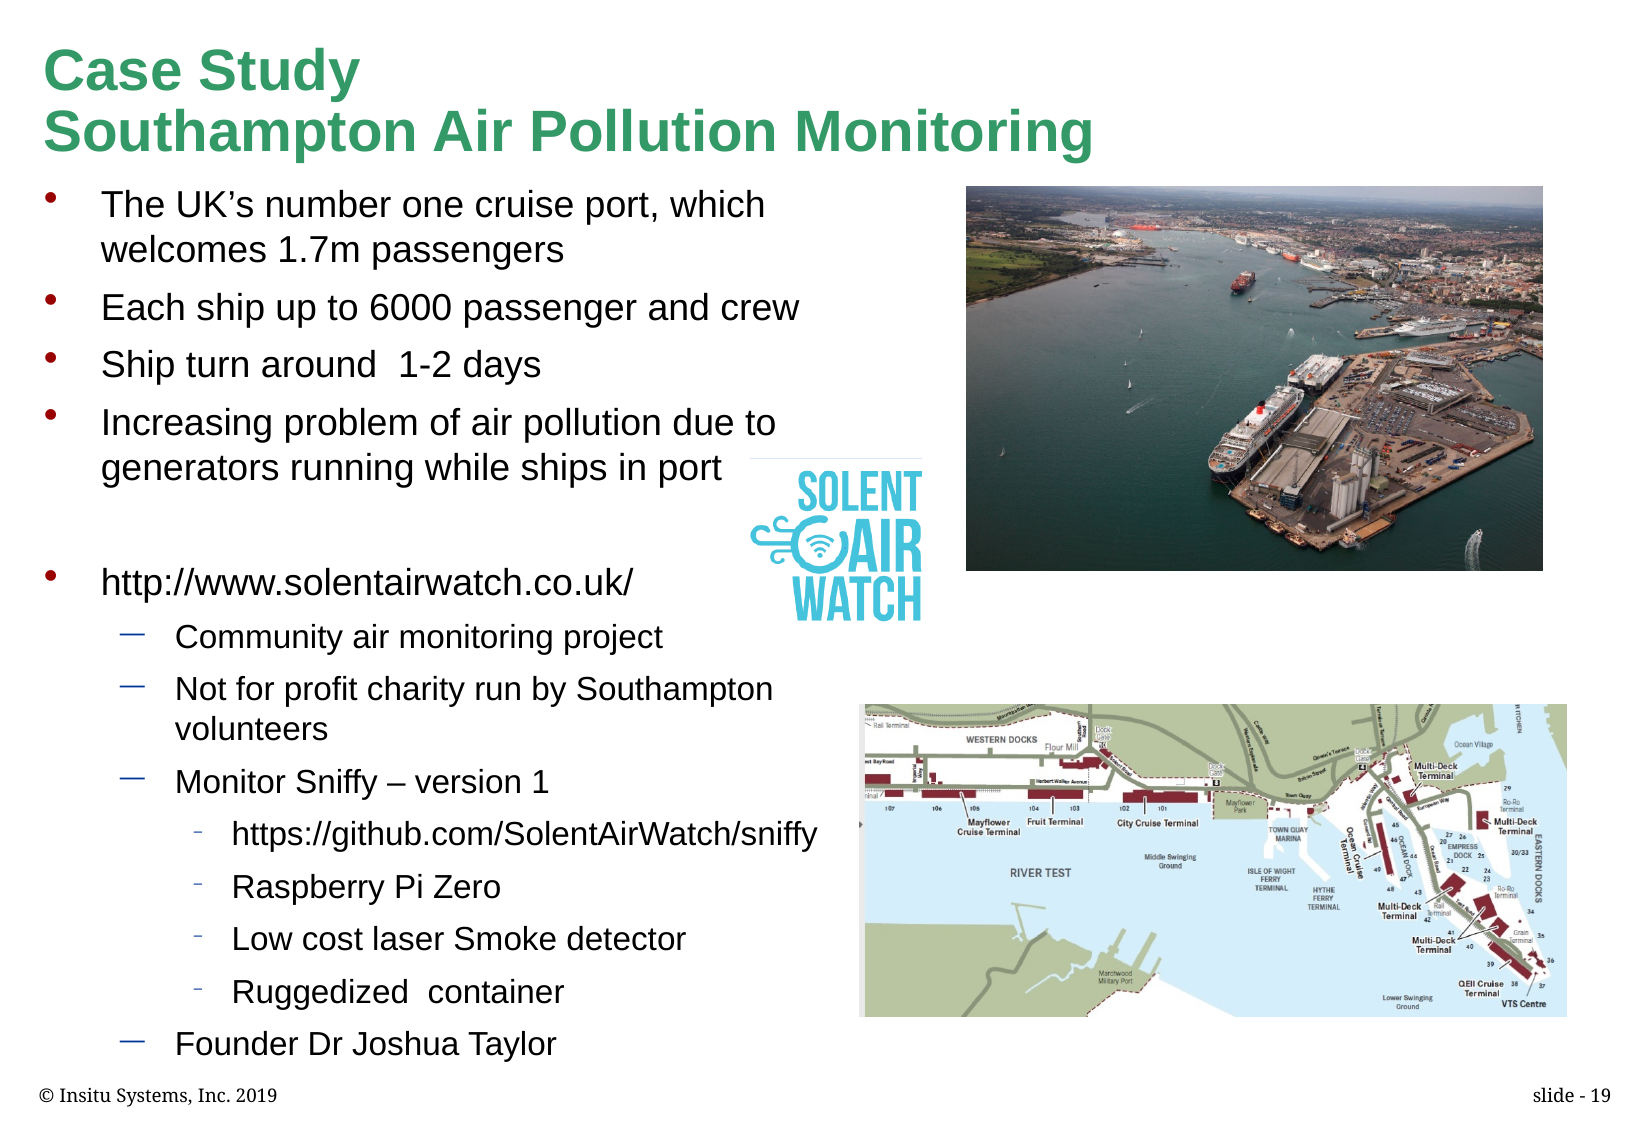

# Case Study Southampton Air Pollution Monitoring
The UK’s number one cruise port, which welcomes 1.7m passengers
Each ship up to 6000 passenger and crew
Ship turn around 1-2 days
Increasing problem of air pollution due to generators running while ships in port
http://www.solentairwatch.co.uk/
Community air monitoring project
Not for profit charity run by Southampton volunteers
Monitor Sniffy – version 1
https://github.com/SolentAirWatch/sniffy
Raspberry Pi Zero
Low cost laser Smoke detector
Ruggedized container
Founder Dr Joshua Taylor